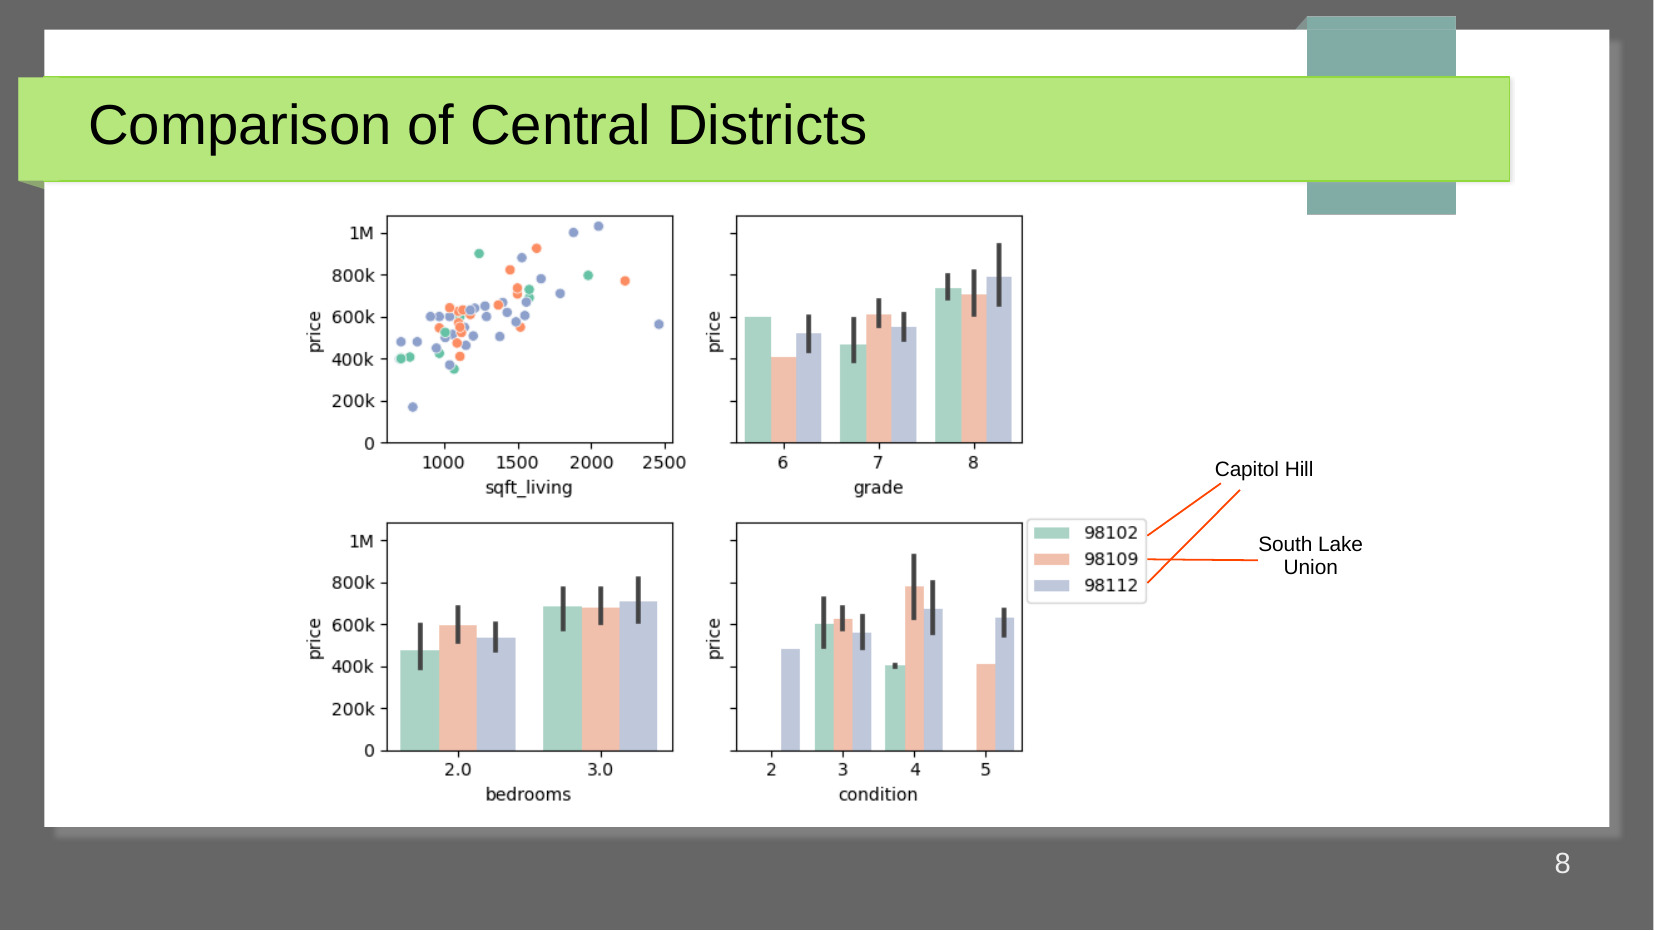

# Comparison of Central Districts
Capitol Hill
South Lake
Union
8